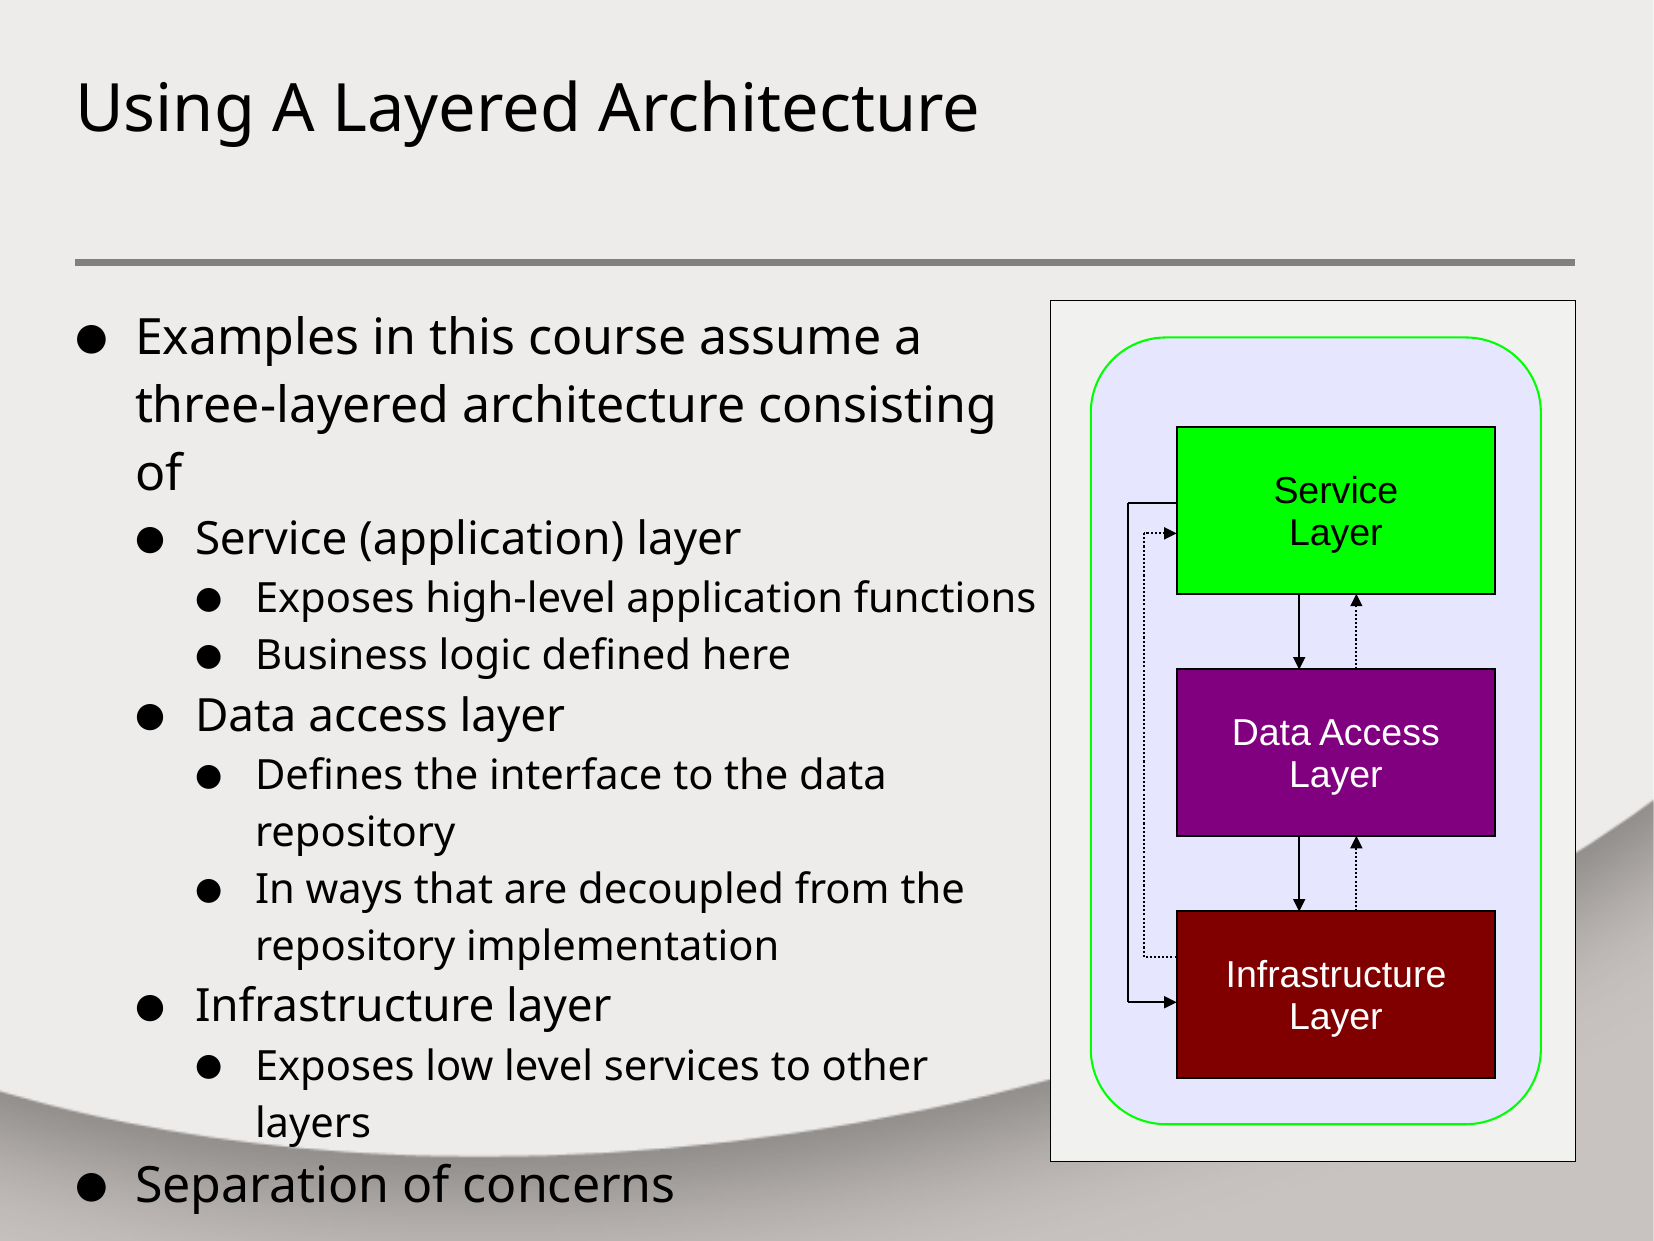

# Using A Layered Architecture
Examples in this course assume a three-layered architecture consisting of
Service (application) layer
Exposes high-level application functions
Business logic defined here
Data access layer
Defines the interface to the data repository
In ways that are decoupled from the repository implementation
Infrastructure layer
Exposes low level services to other layers
Separation of concerns
Service
Layer
Data Access
Layer
Infrastructure
Layer